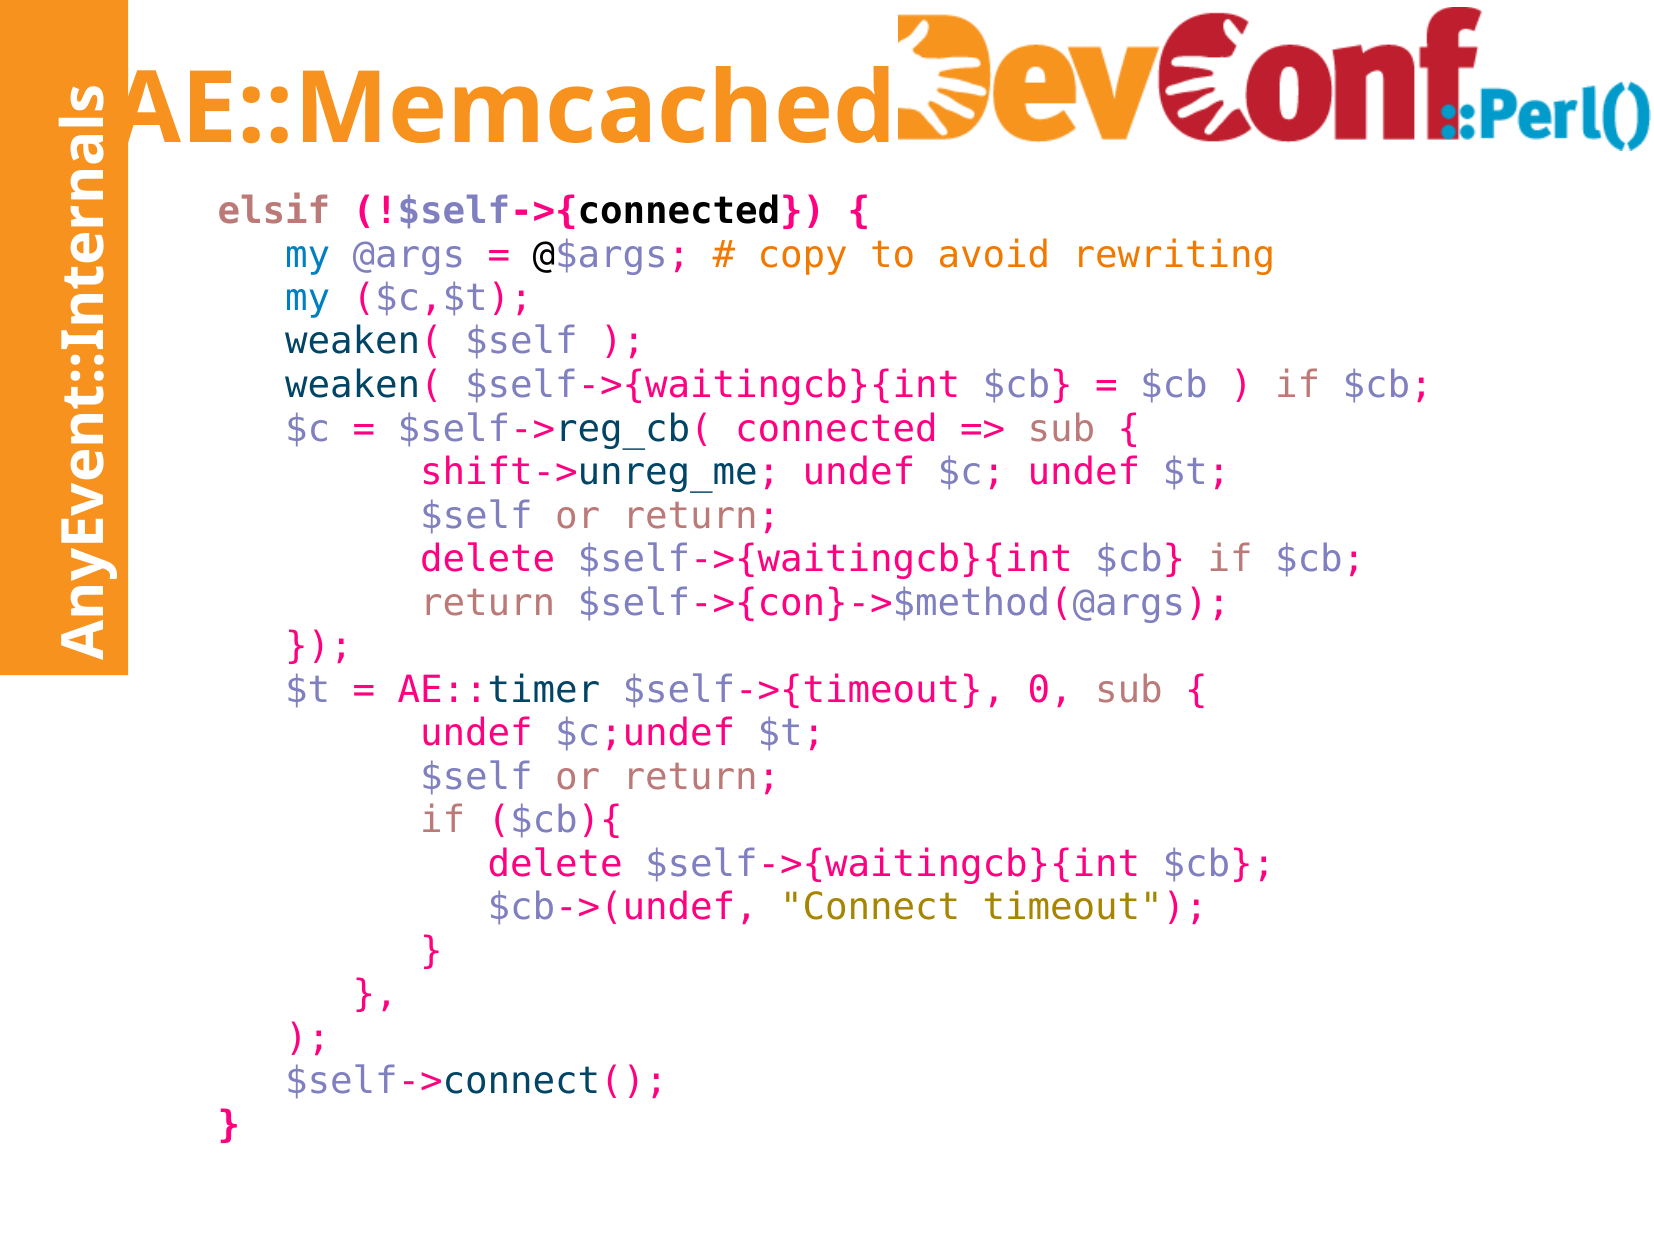

# AE::Memcached
 elsif (!$self->{connected}) {
 my @args = @$args; # copy to avoid rewriting
 my ($c,$t);
 weaken( $self );
 weaken( $self->{waitingcb}{int $cb} = $cb ) if $cb;
 $c = $self->reg_cb( connected => sub {
 shift->unreg_me; undef $c; undef $t;
 $self or return;
 delete $self->{waitingcb}{int $cb} if $cb;
 return $self->{con}->$method(@args);
 });
 $t = AE::timer $self->{timeout}, 0, sub {
 undef $c;undef $t;
 $self or return;
 if ($cb){
 delete $self->{waitingcb}{int $cb};
 $cb->(undef, "Connect timeout");
 }
 },
 );
 $self->connect();
 }
 AnyEvent::Internals